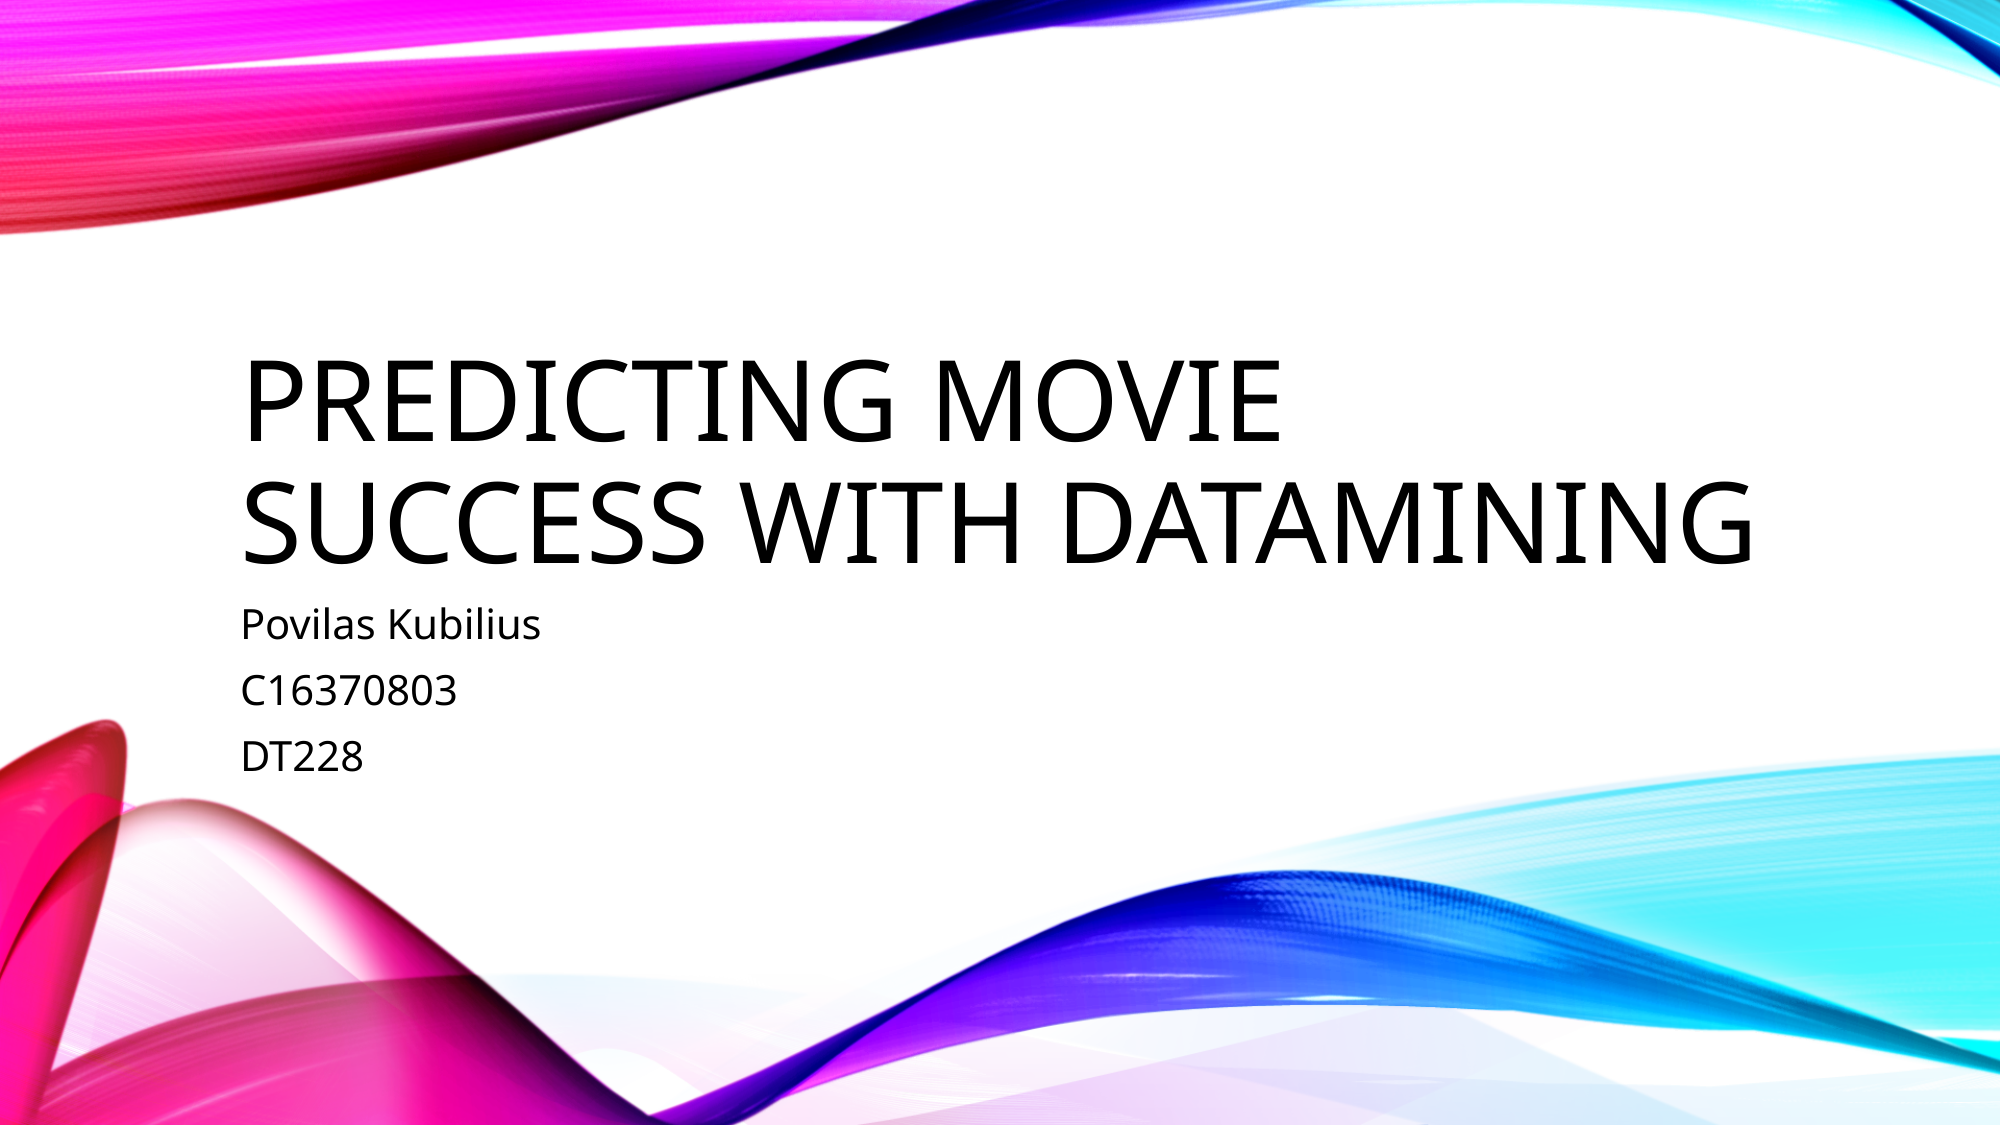

# Predicting Movie Success with datamining
Povilas Kubilius
C16370803
DT228